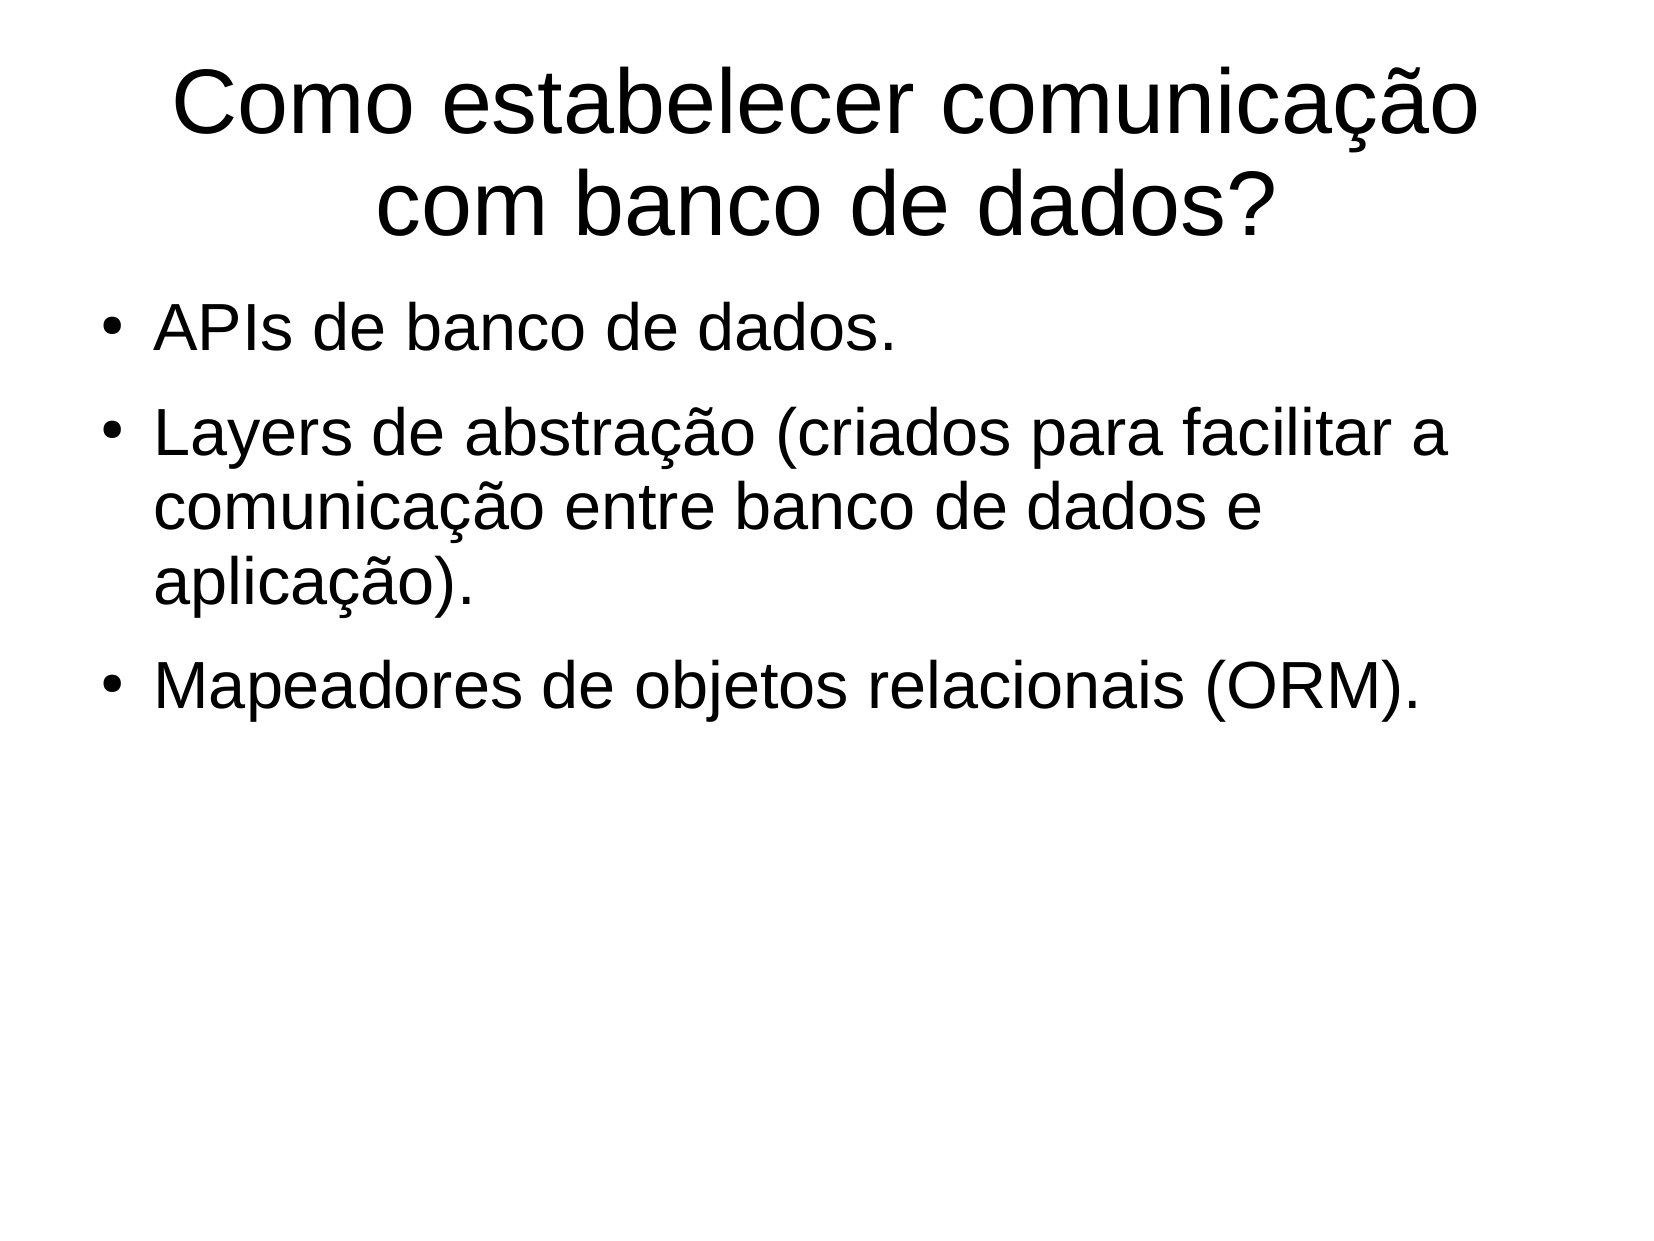

# Como estabelecer comunicação com banco de dados?
APIs de banco de dados.
Layers de abstração (criados para facilitar a comunicação entre banco de dados e aplicação).
Mapeadores de objetos relacionais (ORM).